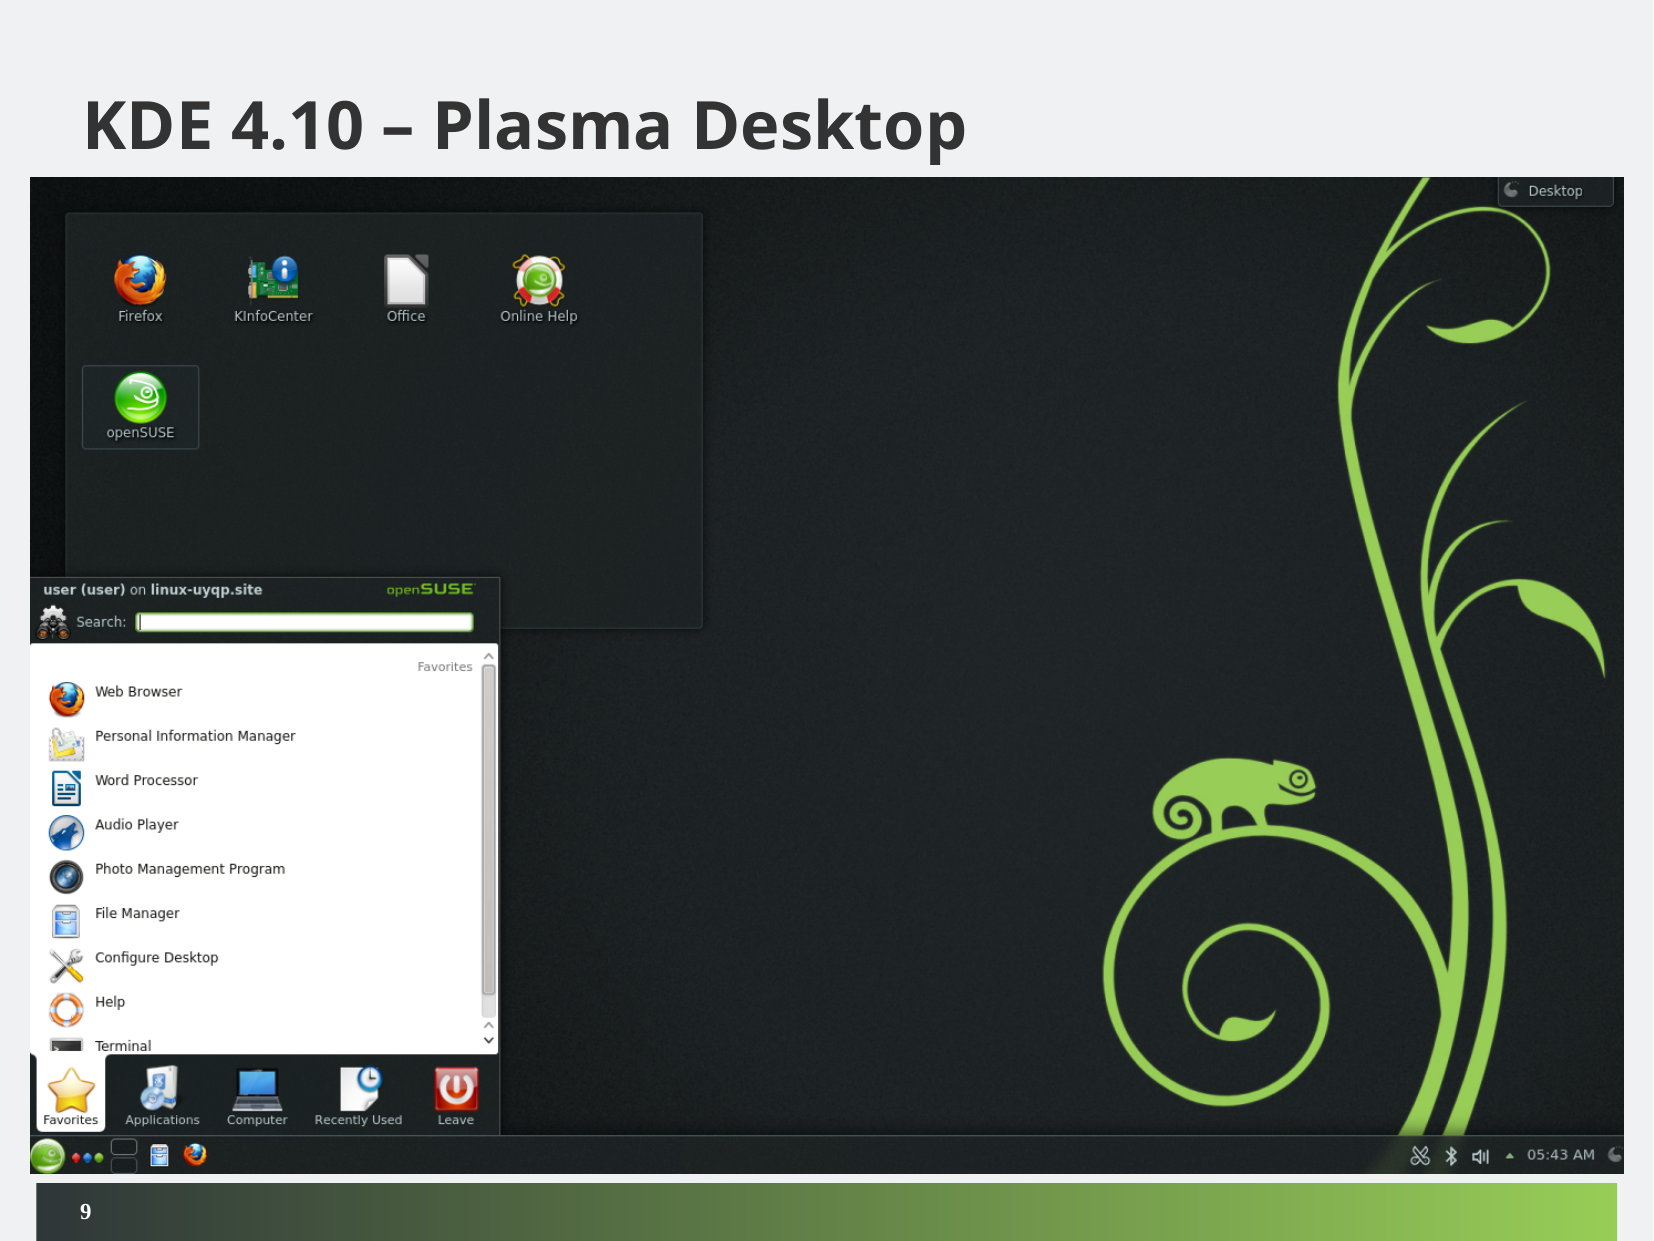

# KDE 4.10 – Plasma Desktop
9